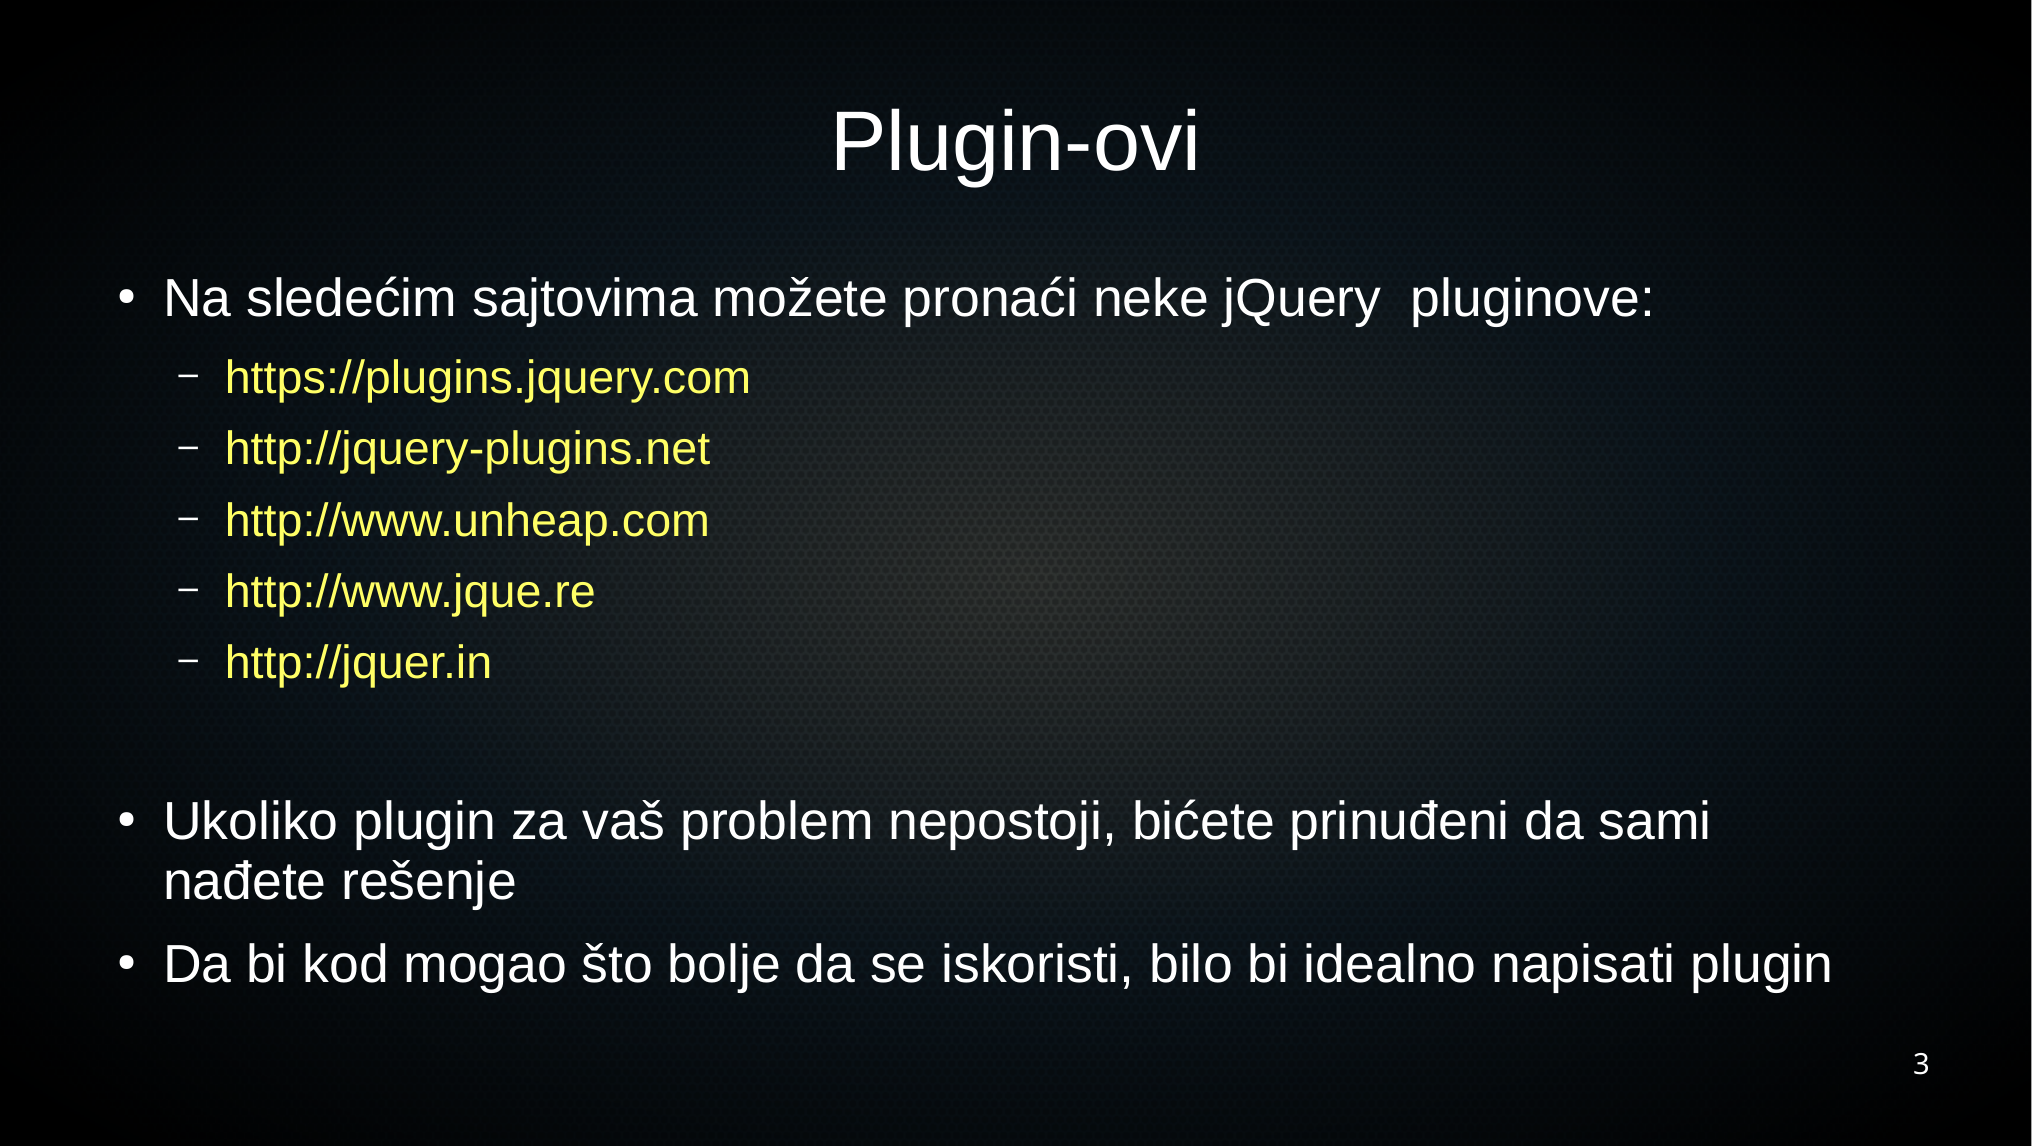

# Plugin-ovi
Na sledećim sajtovima možete pronaći neke jQuery pluginove:
https://plugins.jquery.com
http://jquery-plugins.net
http://www.unheap.com
http://www.jque.re
http://jquer.in
Ukoliko plugin za vaš problem nepostoji, bićete prinuđeni da sami nađete rešenje
Da bi kod mogao što bolje da se iskoristi, bilo bi idealno napisati plugin
3